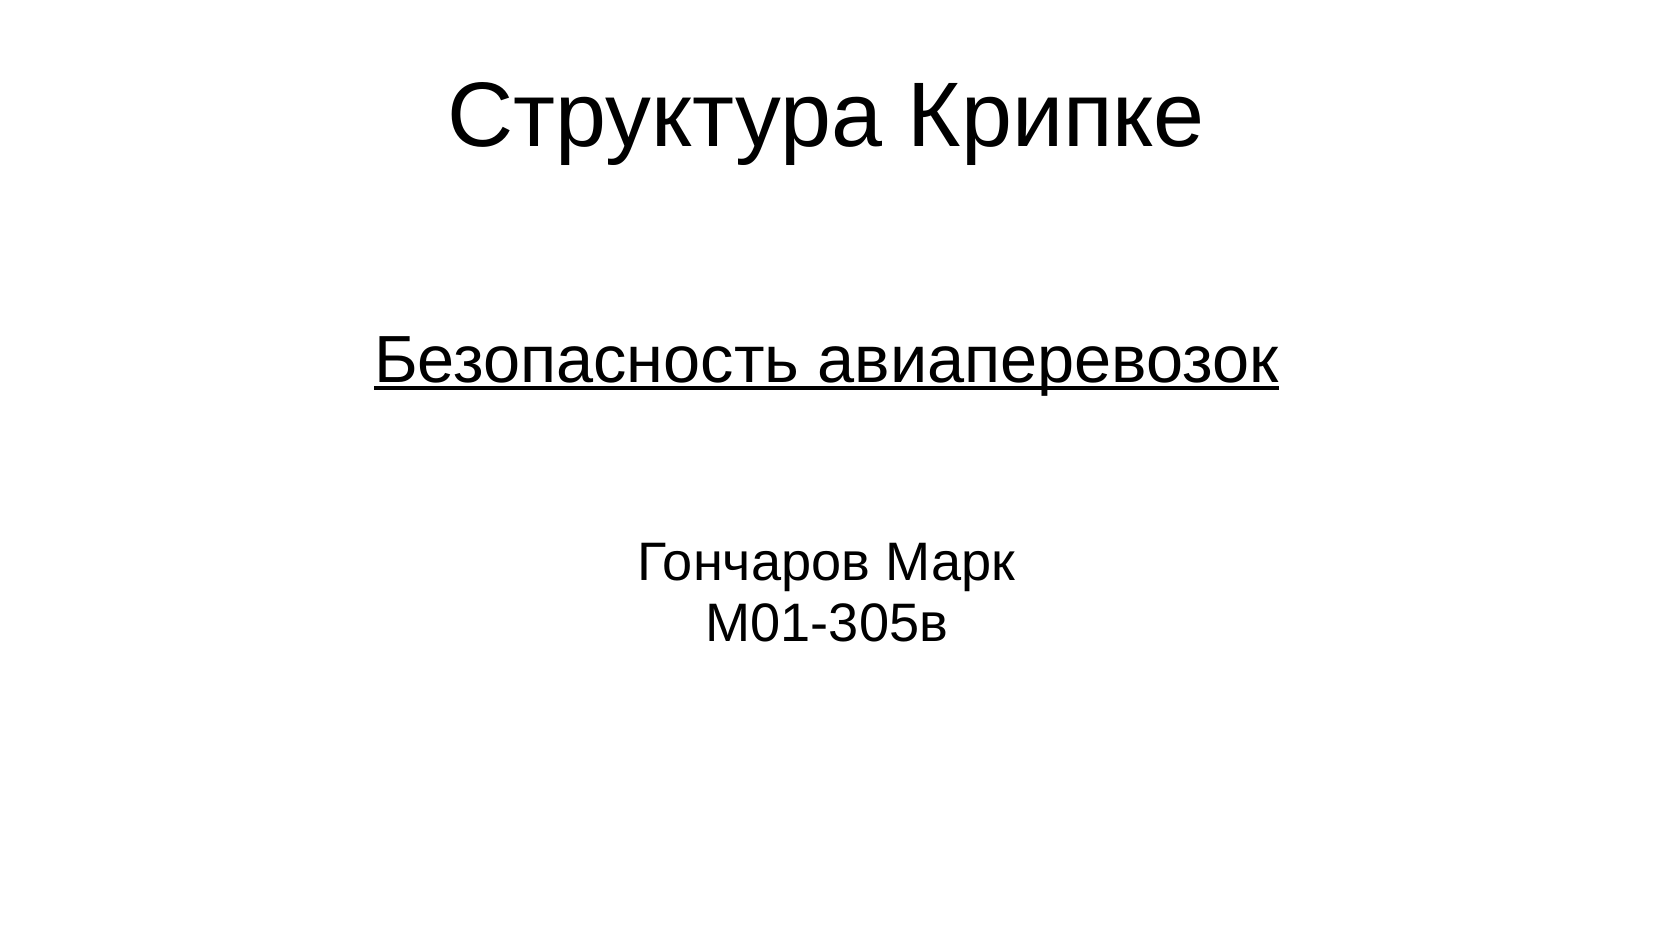

# Структура Крипке
Безопасность авиаперевозок
Гончаров Марк
М01-305в